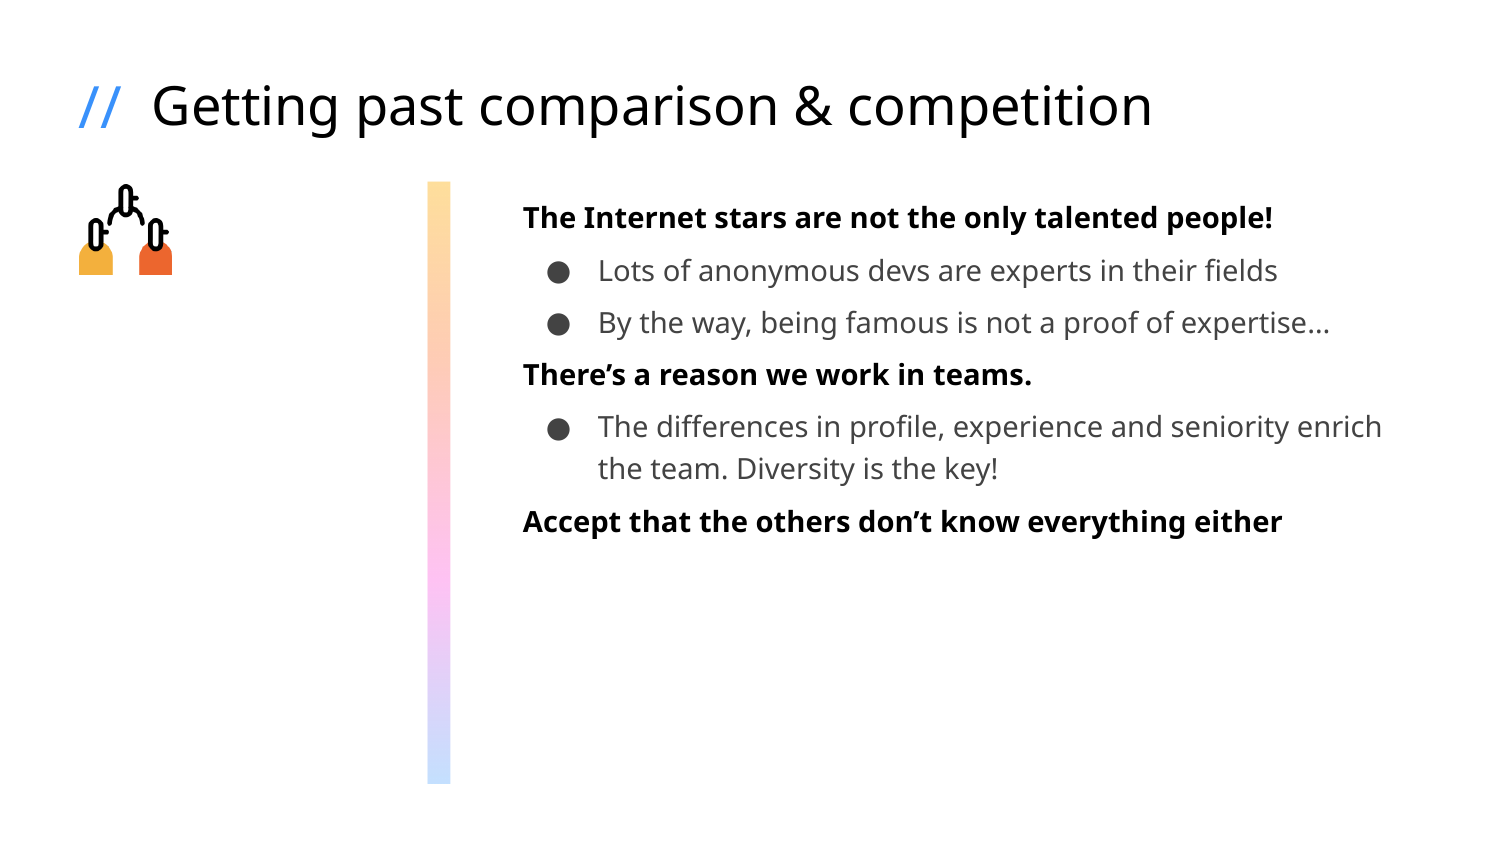

# Getting past comparison & competition
The Internet stars are not the only talented people!
Lots of anonymous devs are experts in their fields
By the way, being famous is not a proof of expertise…
There’s a reason we work in teams.
The differences in profile, experience and seniority enrich the team. Diversity is the key!
Accept that the others don’t know everything either